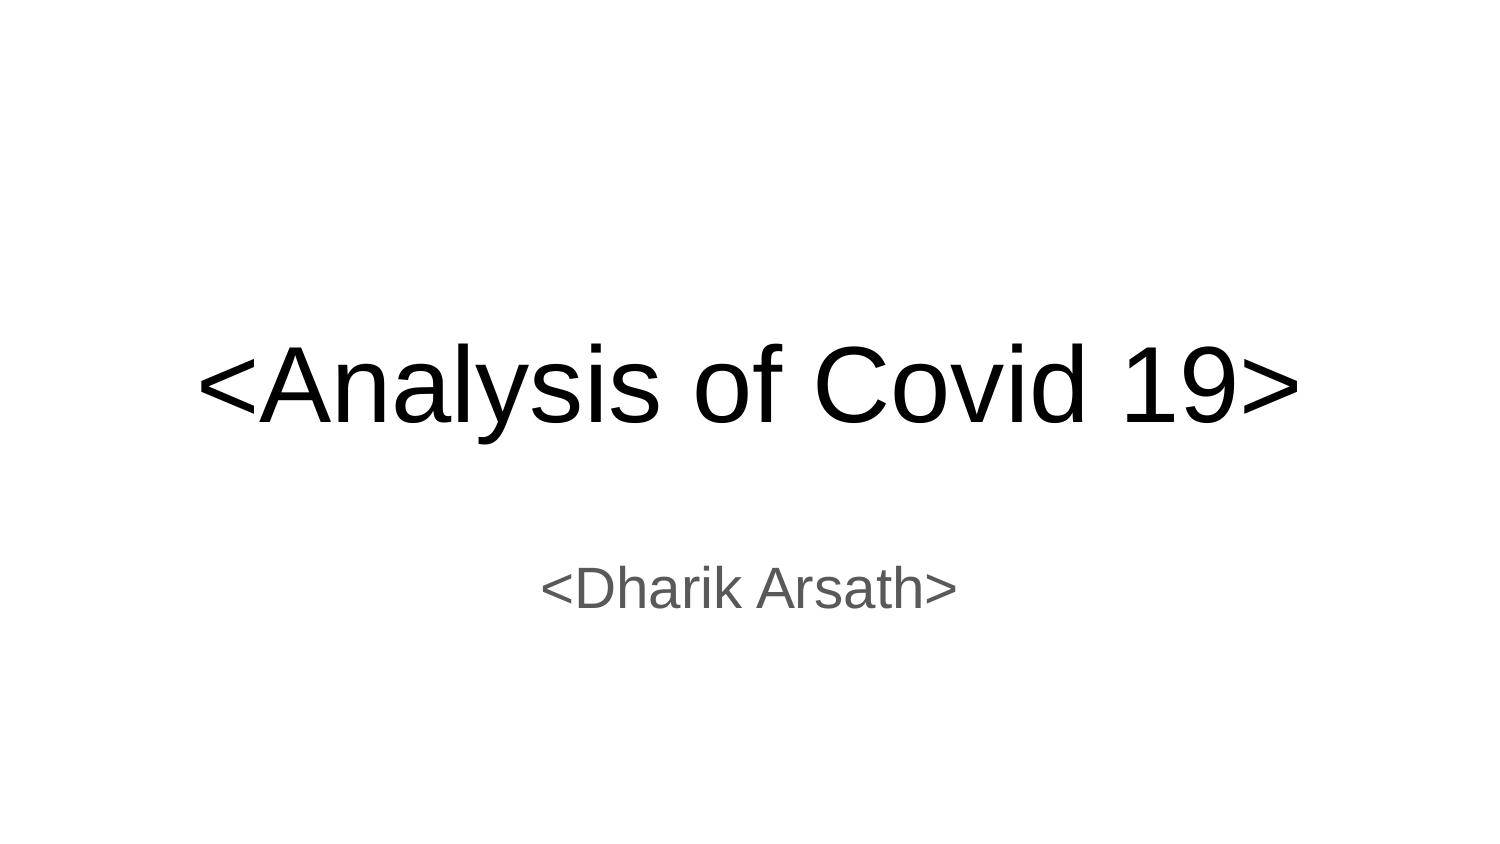

# <Analysis of Covid 19>
<Dharik Arsath>